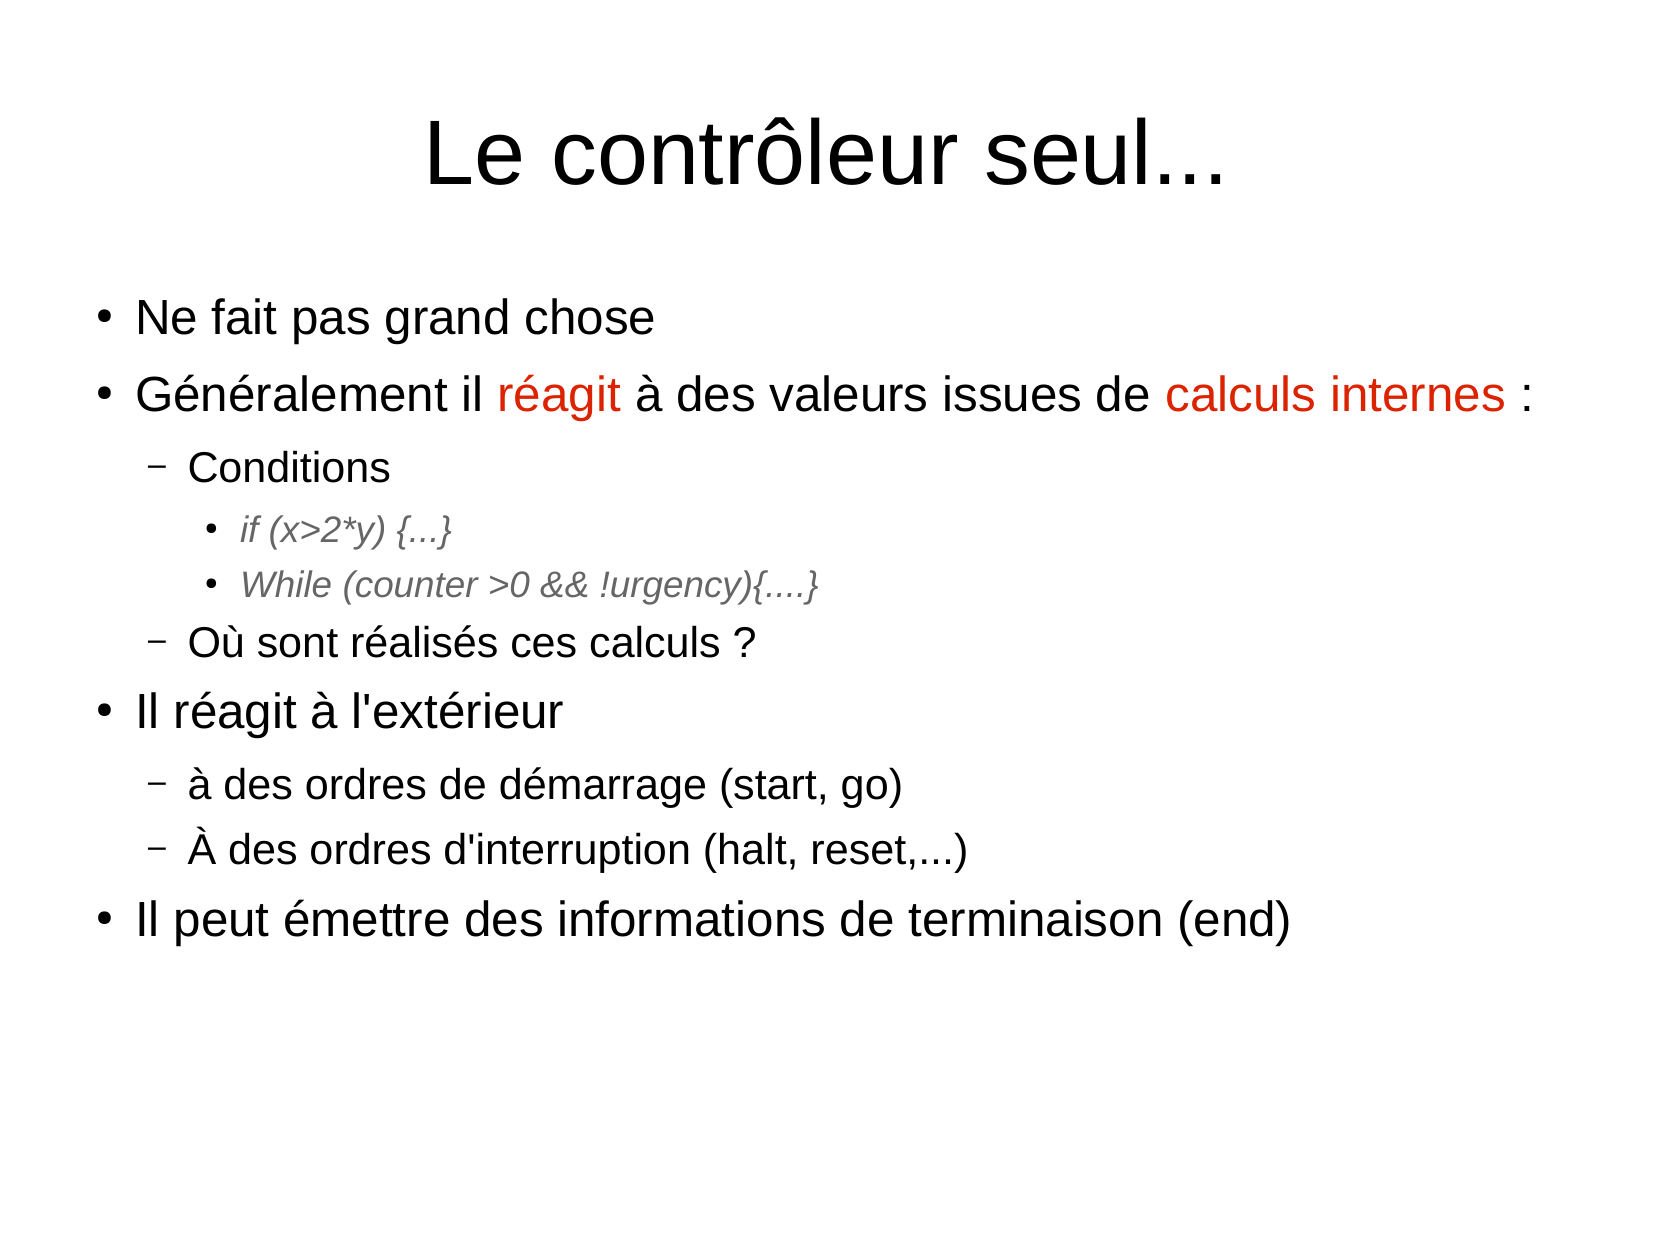

# Le contrôleur seul...
Ne fait pas grand chose
Généralement il réagit à des valeurs issues de calculs internes :
Conditions
if (x>2*y) {...}
While (counter >0 && !urgency){....}
Où sont réalisés ces calculs ?
Il réagit à l'extérieur
à des ordres de démarrage (start, go)
À des ordres d'interruption (halt, reset,...)
Il peut émettre des informations de terminaison (end)